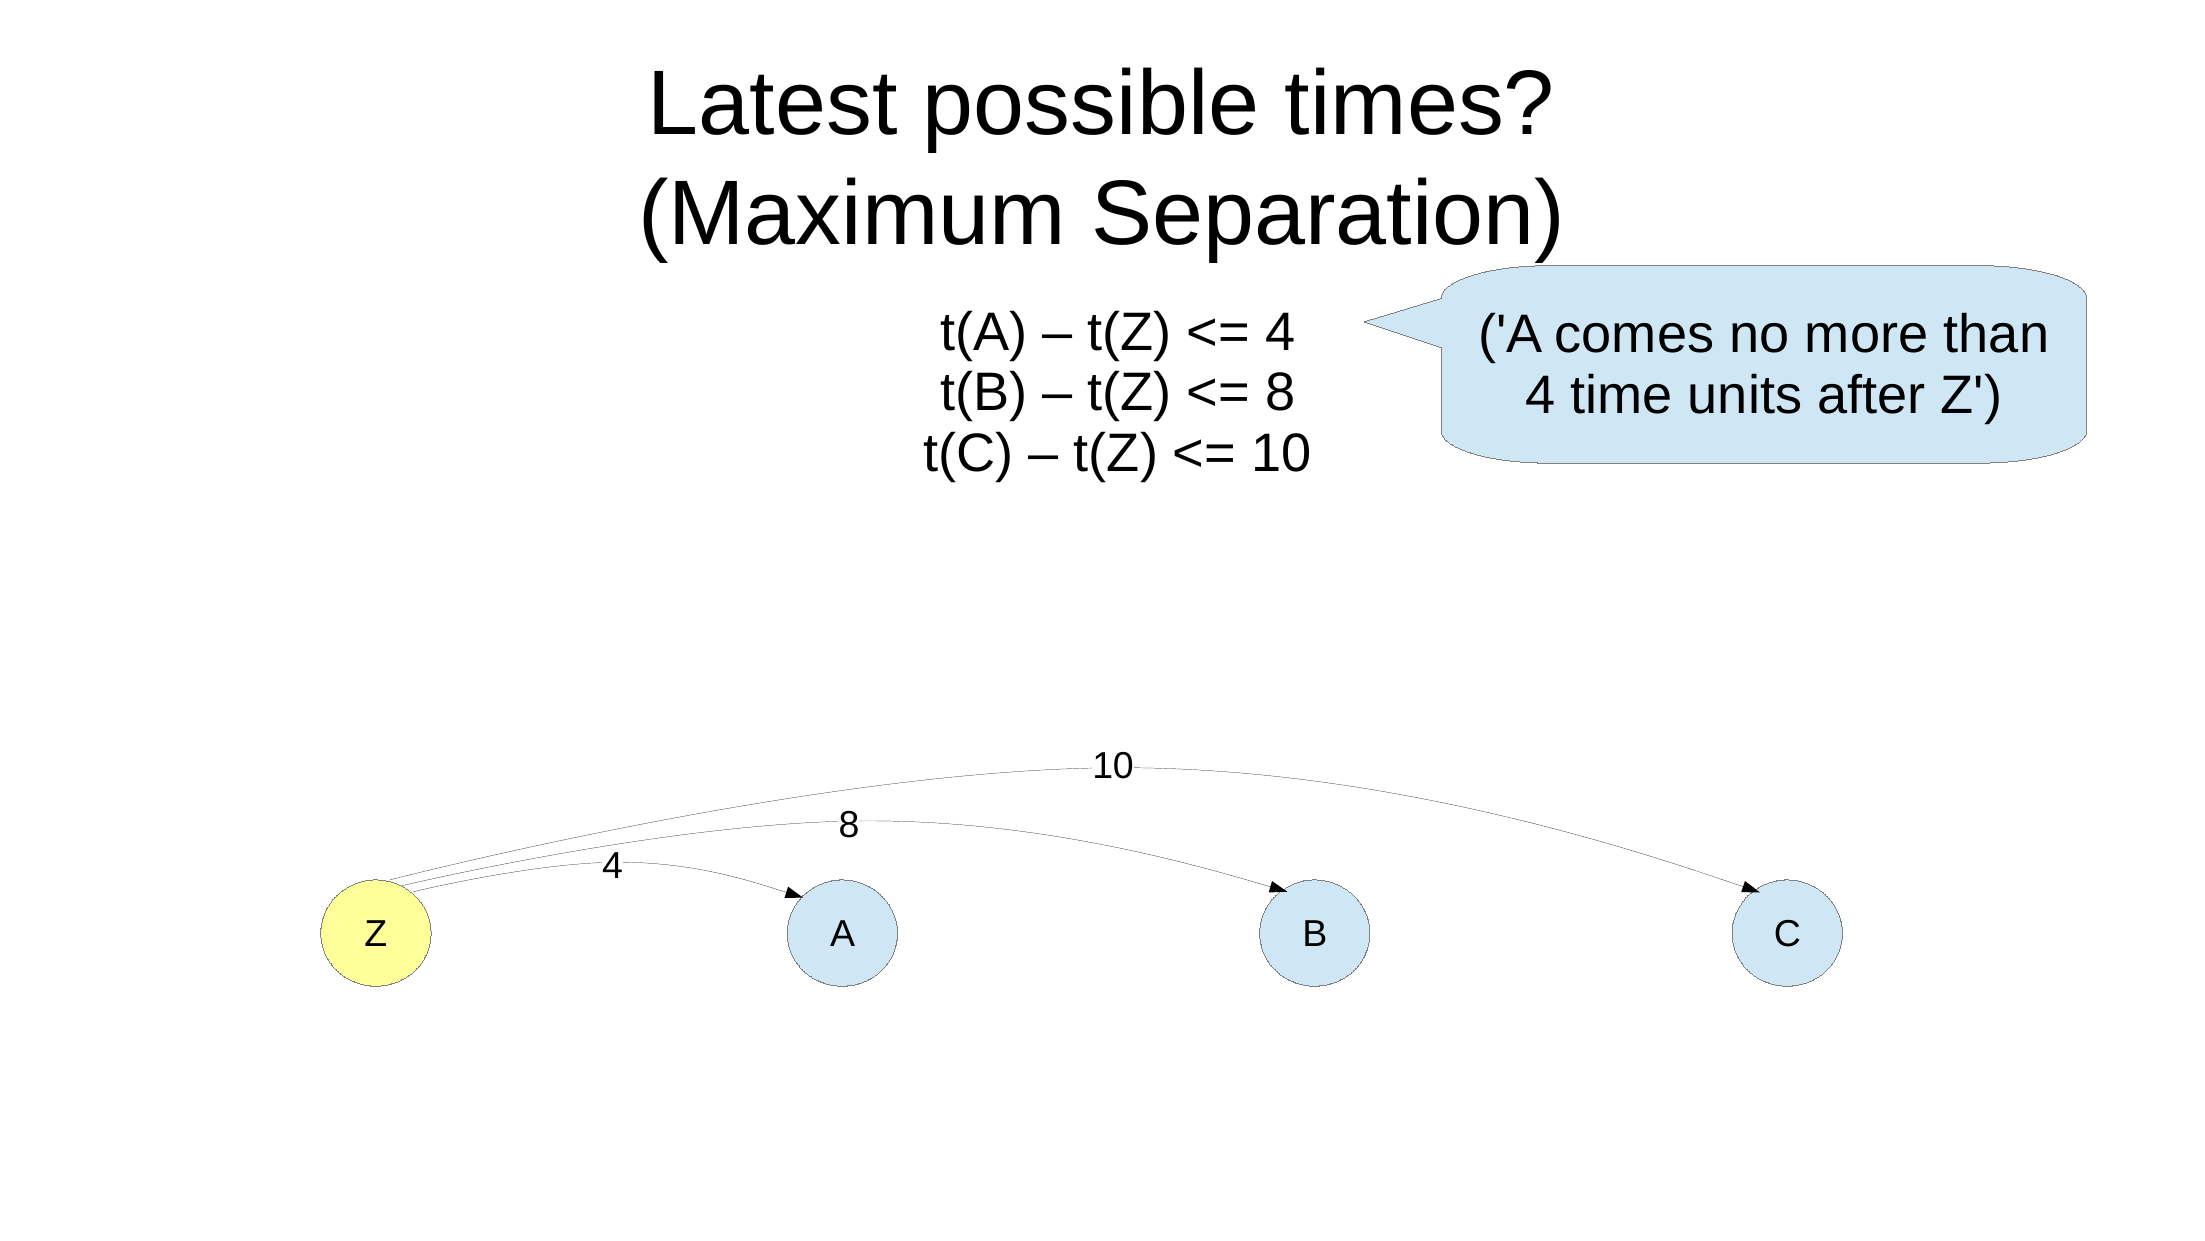

# Latest possible times? (Maximum Separation)
t(A) – t(Z) <= 4
t(B) – t(Z) <= 8
t(C) – t(Z) <= 10
('A comes no more than 4 time units after Z')
10
8
4
Z
A
A
B
C